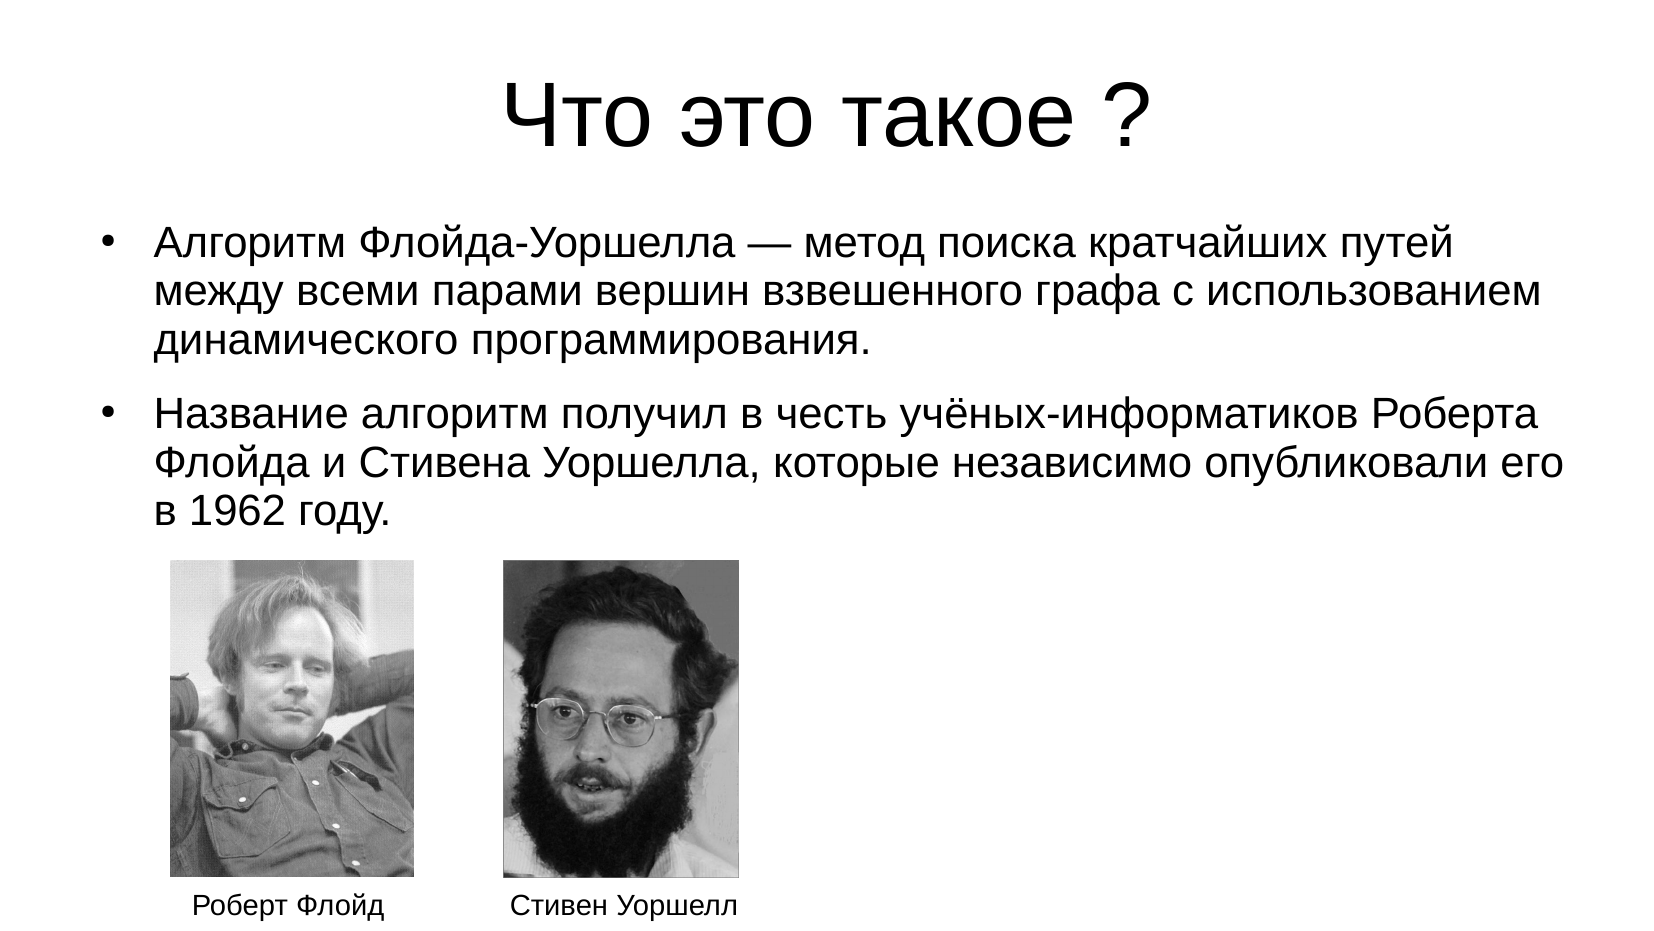

# Что это такое ?
Алгоритм Флойда-Уоршелла — метод поиска кратчайших путей между всеми парами вершин взвешенного графа с использованием динамического программирования.
Название алгоритм получил в честь учёных-информатиков Роберта Флойда и Стивена Уоршелла, которые независимо опубликовали его в 1962 году.
Роберт Флойд
Стивен Уоршелл